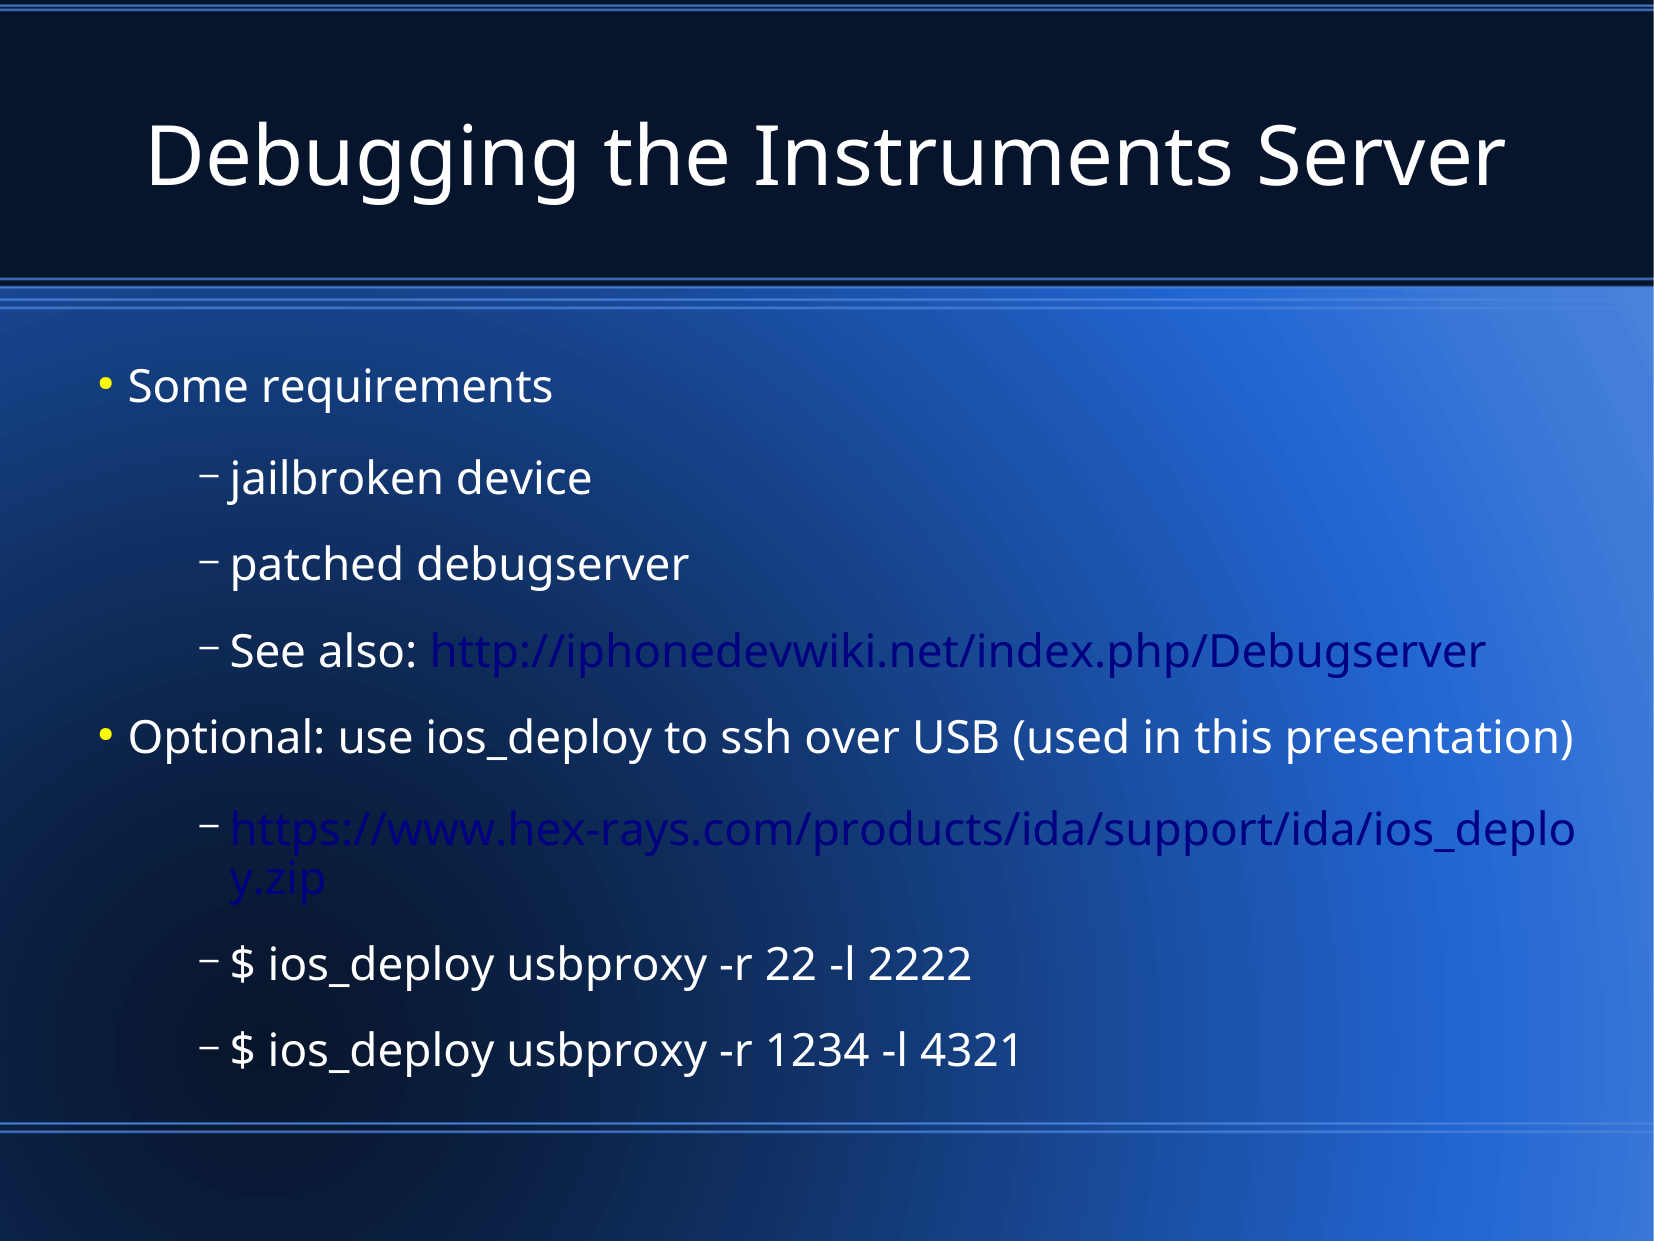

# Debugging the Instruments Server
Some requirements
jailbroken device
patched debugserver
See also: http://iphonedevwiki.net/index.php/Debugserver
Optional: use ios_deploy to ssh over USB (used in this presentation)
https://www.hex-rays.com/products/ida/support/ida/ios_deploy.zip
$ ios_deploy usbproxy -r 22 -l 2222
$ ios_deploy usbproxy -r 1234 -l 4321